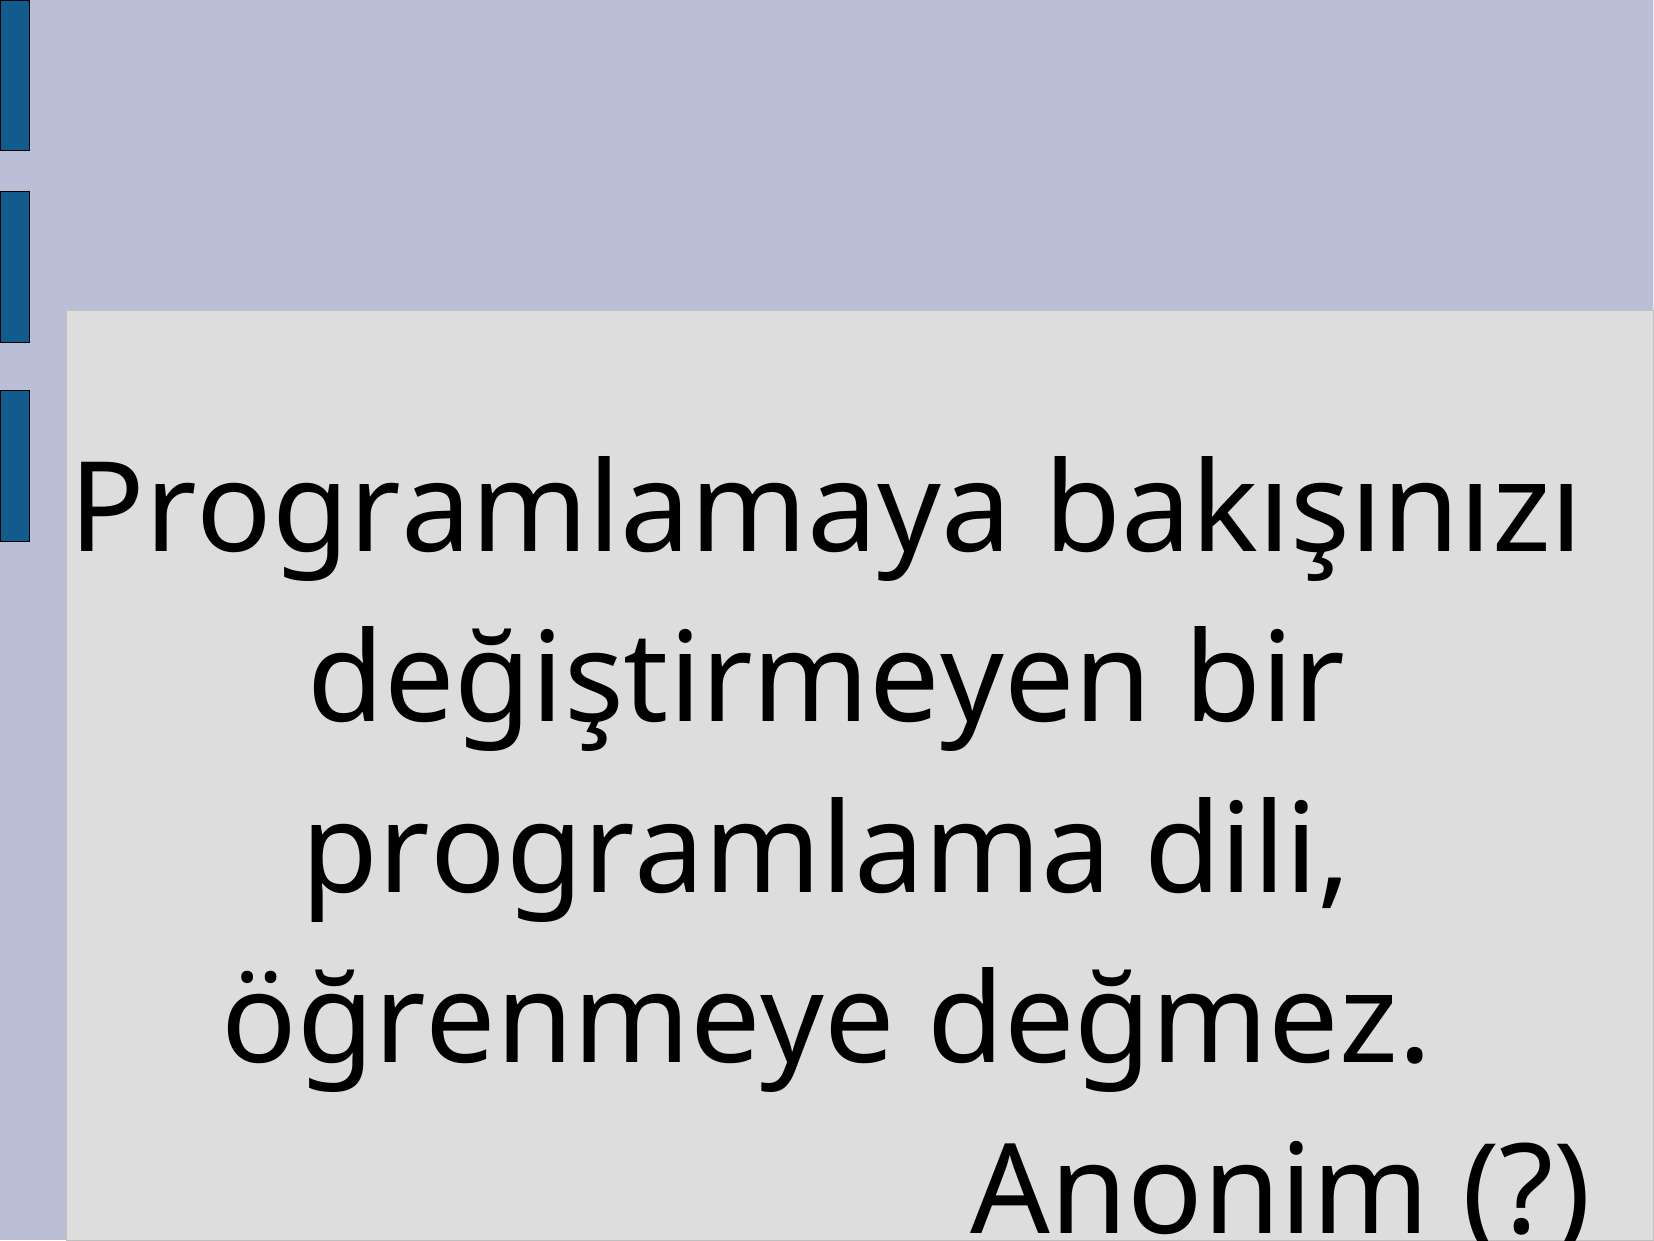

Programlamaya bakışınızı değiştirmeyen bir programlama dili, öğrenmeye değmez.
Anonim (?)